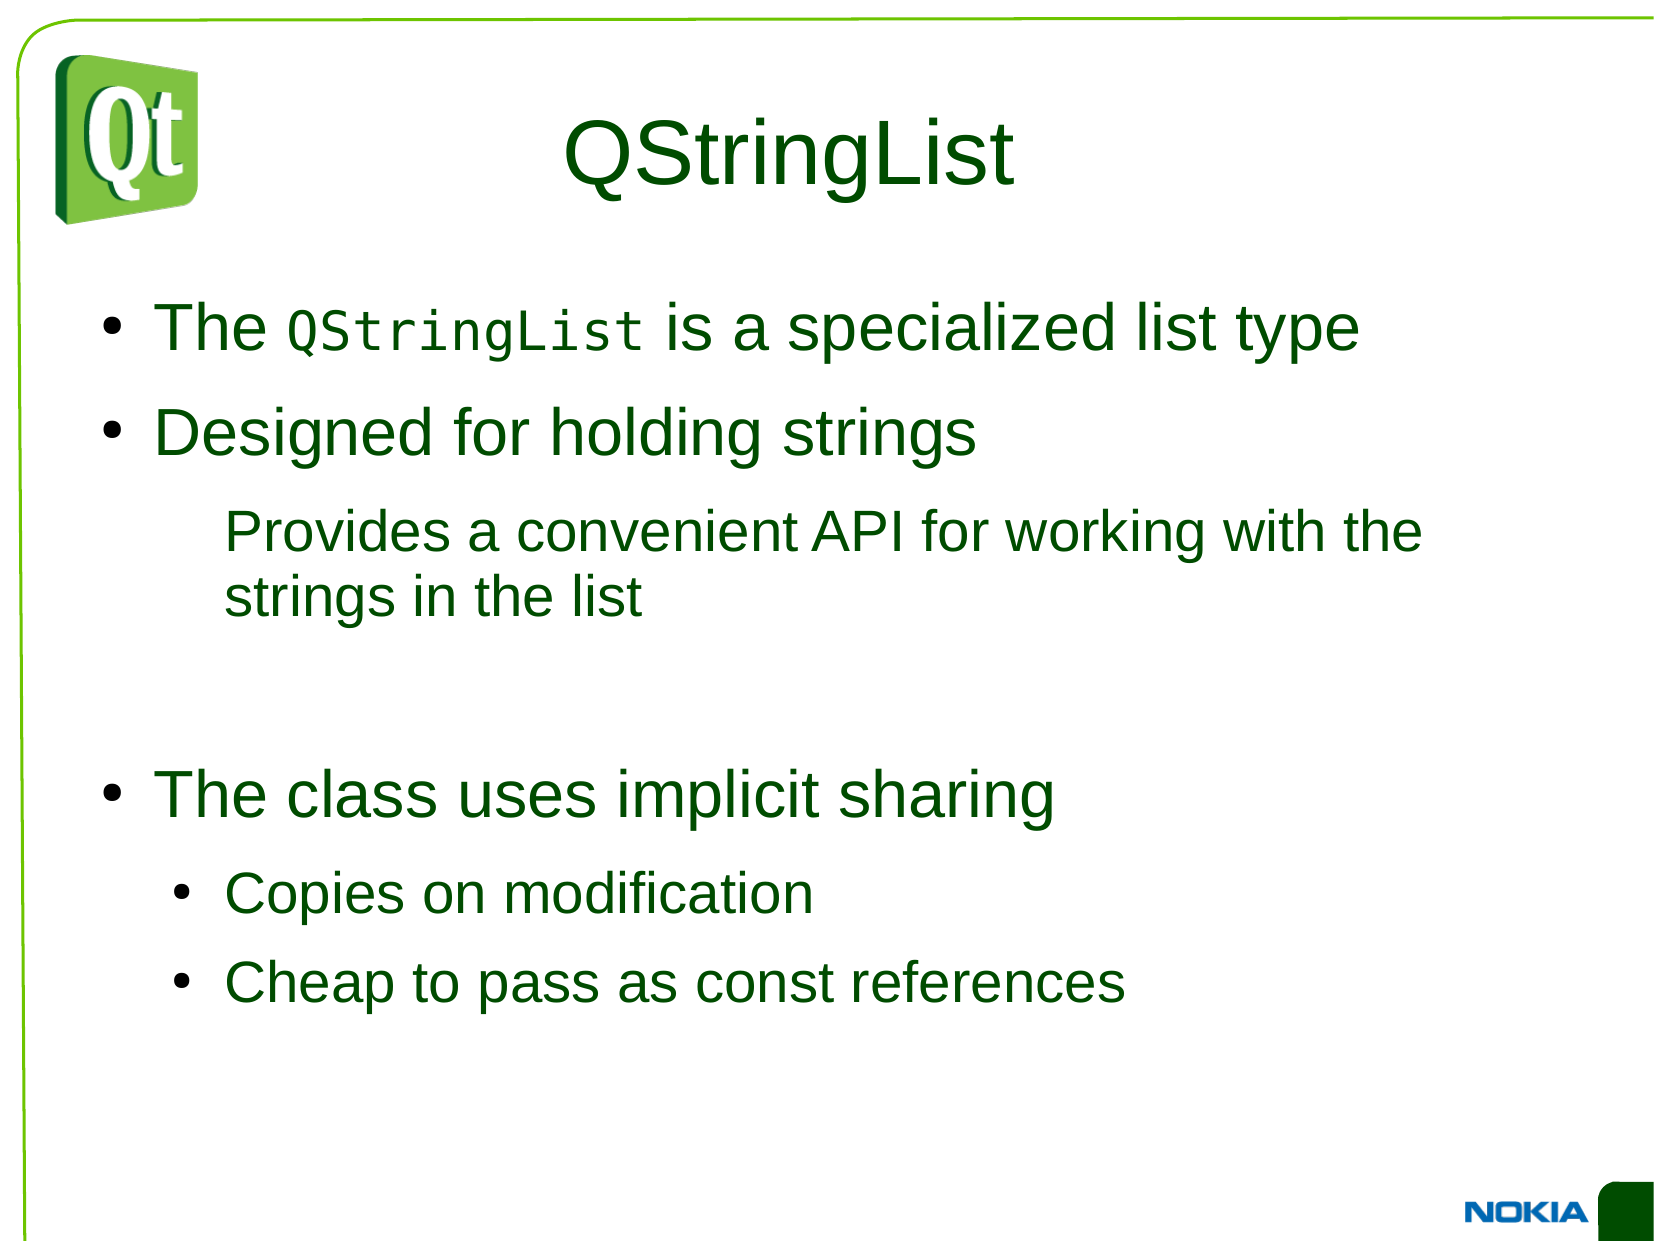

# QStringList
The QStringList is a specialized list type
Designed for holding strings
Provides a convenient API for working with the strings in the list
The class uses implicit sharing
Copies on modification
Cheap to pass as const references